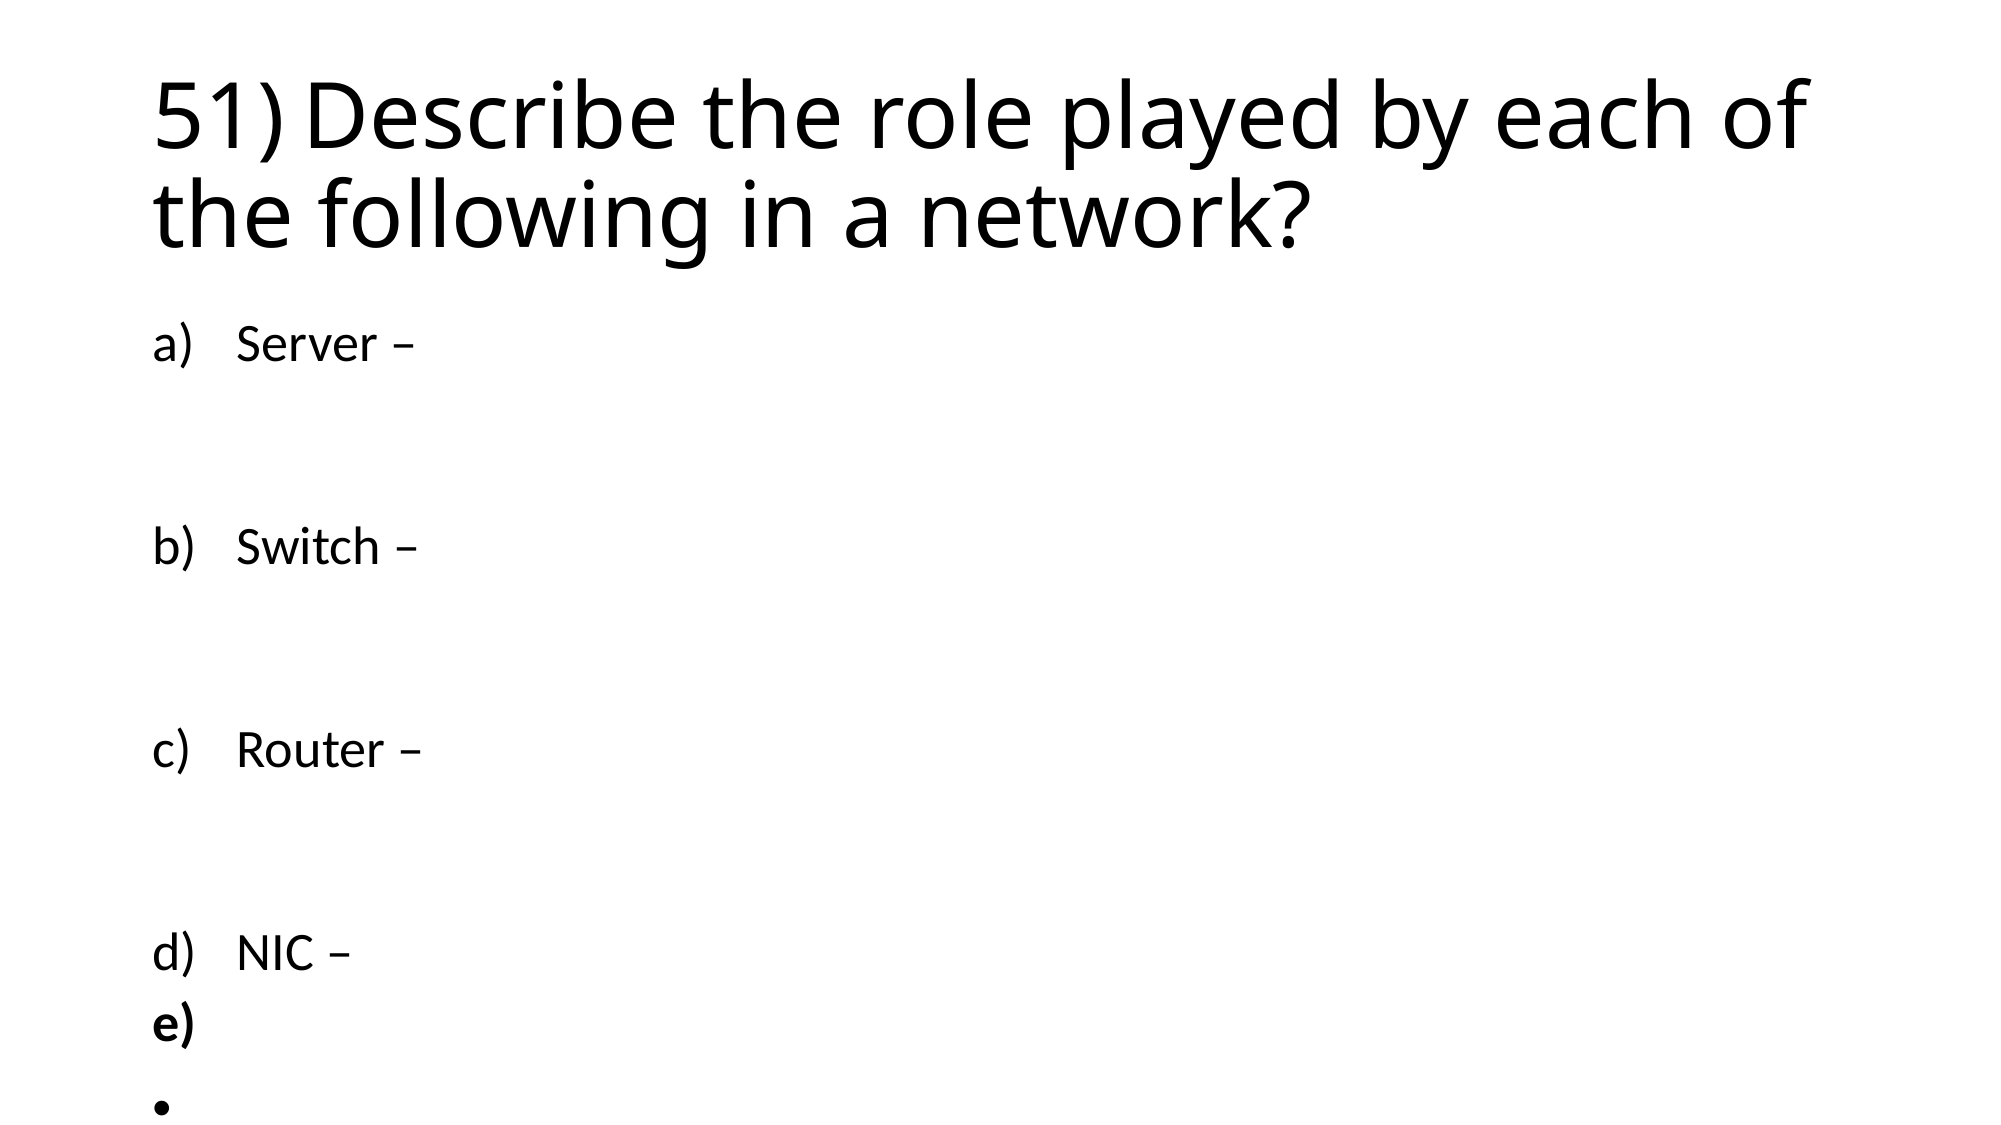

# 51)	Describe the role played by each of the following in a network?
Server –
Switch –
Router –
NIC –